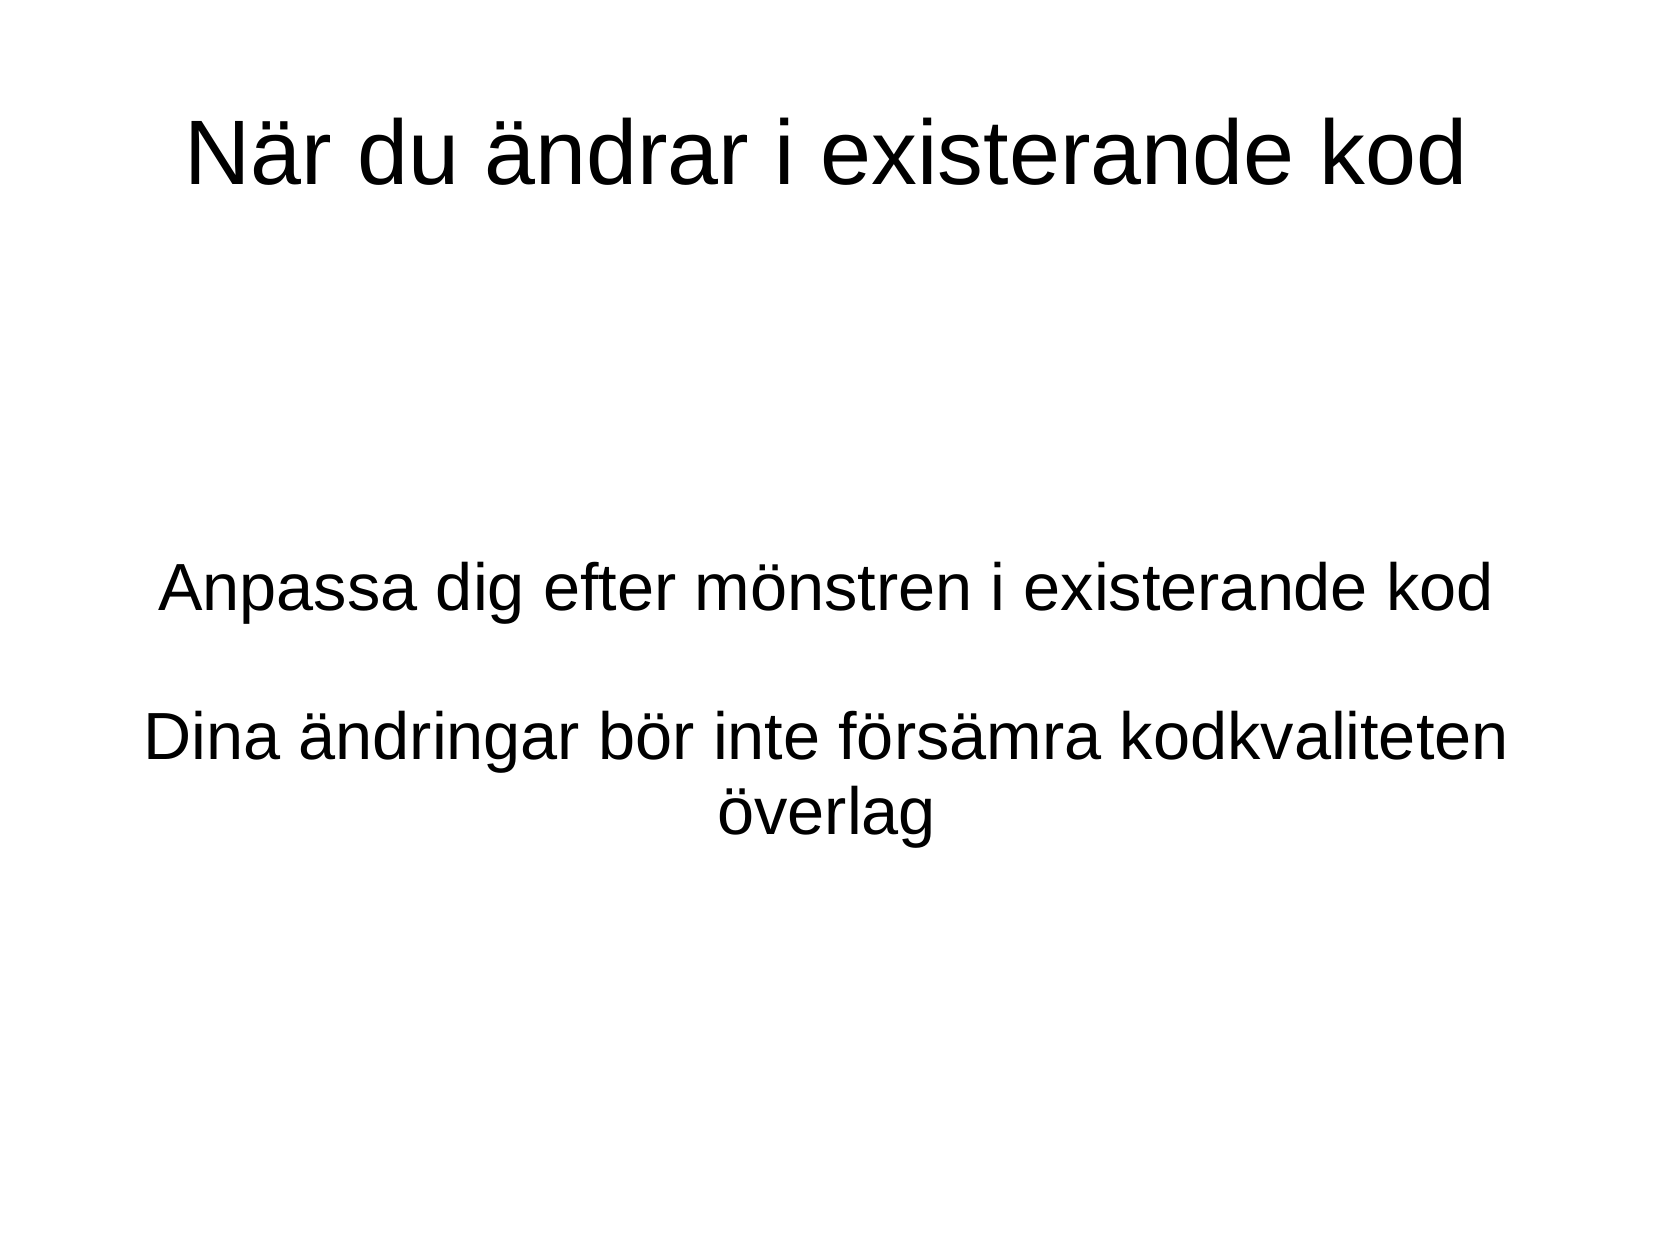

# När du ändrar i existerande kod
Anpassa dig efter mönstren i existerande kod
Dina ändringar bör inte försämra kodkvaliteten överlag